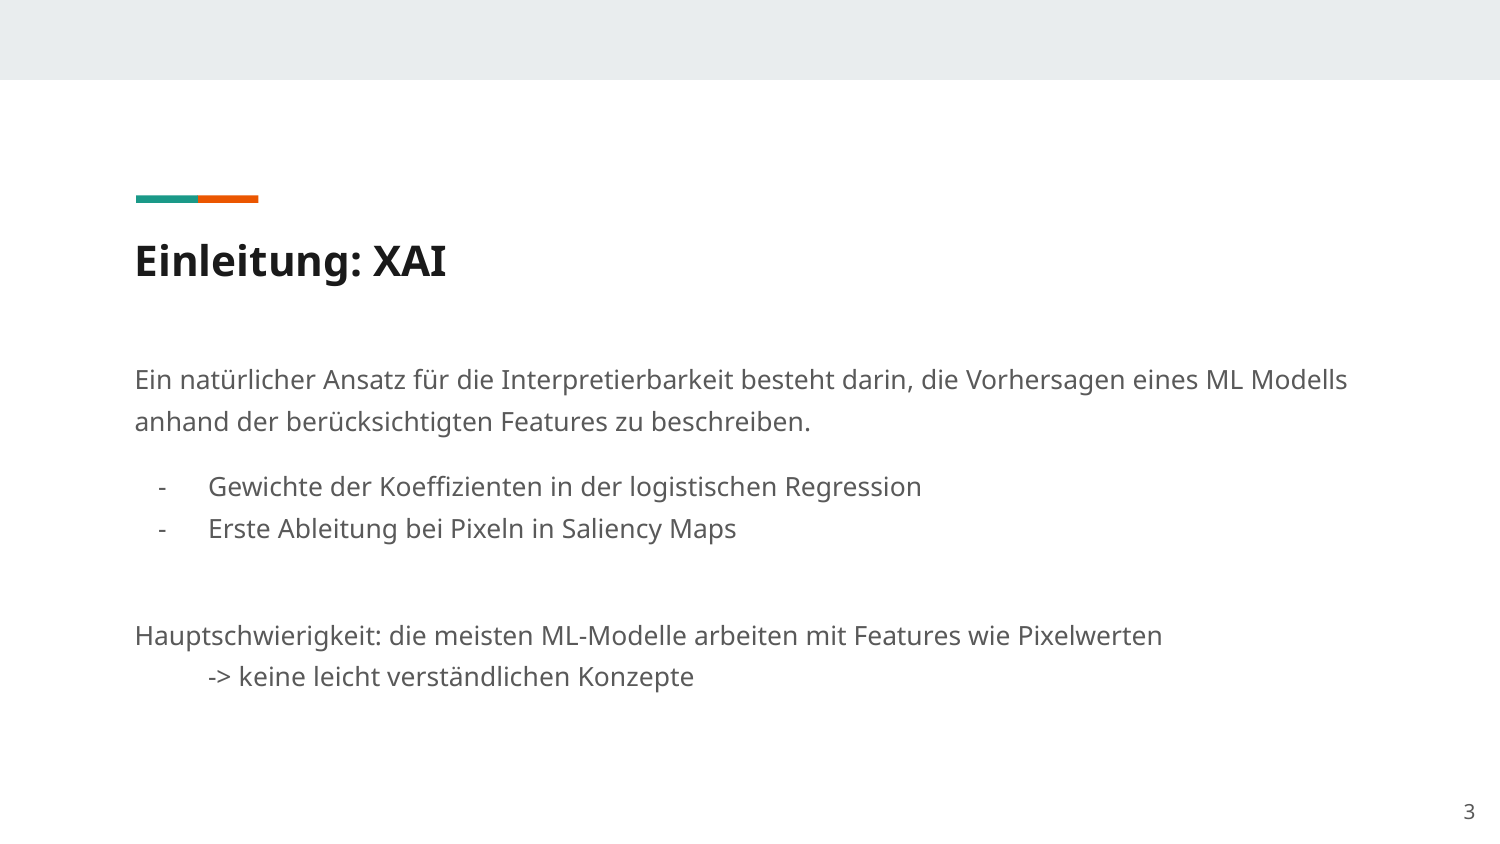

# Einleitung: XAI
Ein natürlicher Ansatz für die Interpretierbarkeit besteht darin, die Vorhersagen eines ML Modells anhand der berücksichtigten Features zu beschreiben.
Gewichte der Koeffizienten in der logistischen Regression
Erste Ableitung bei Pixeln in Saliency Maps
Hauptschwierigkeit: die meisten ML-Modelle arbeiten mit Features wie Pixelwerten
	-> keine leicht verständlichen Konzepte